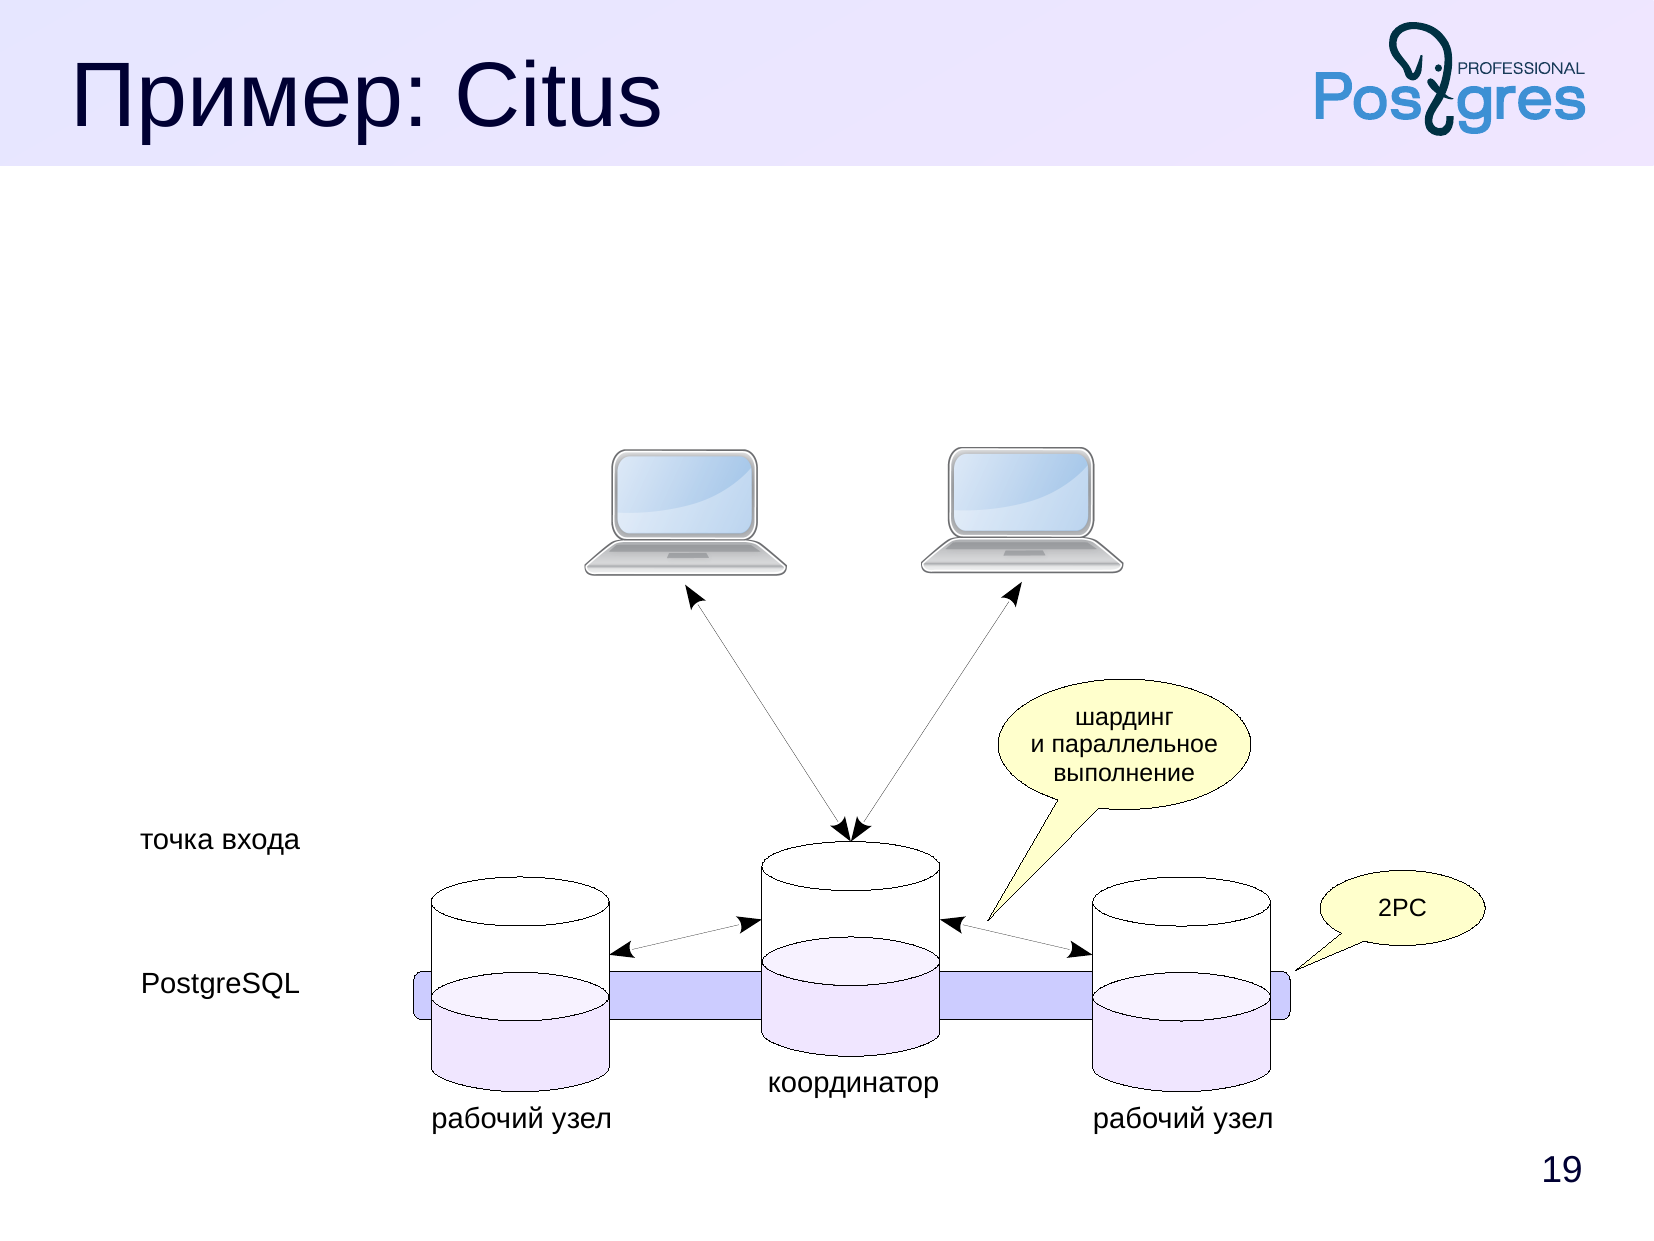

# Пример: Citus
шардинг
и параллельное
выполнение
точка входа
2PC
PostgreSQL
координатор
рабочий узел
рабочий узел